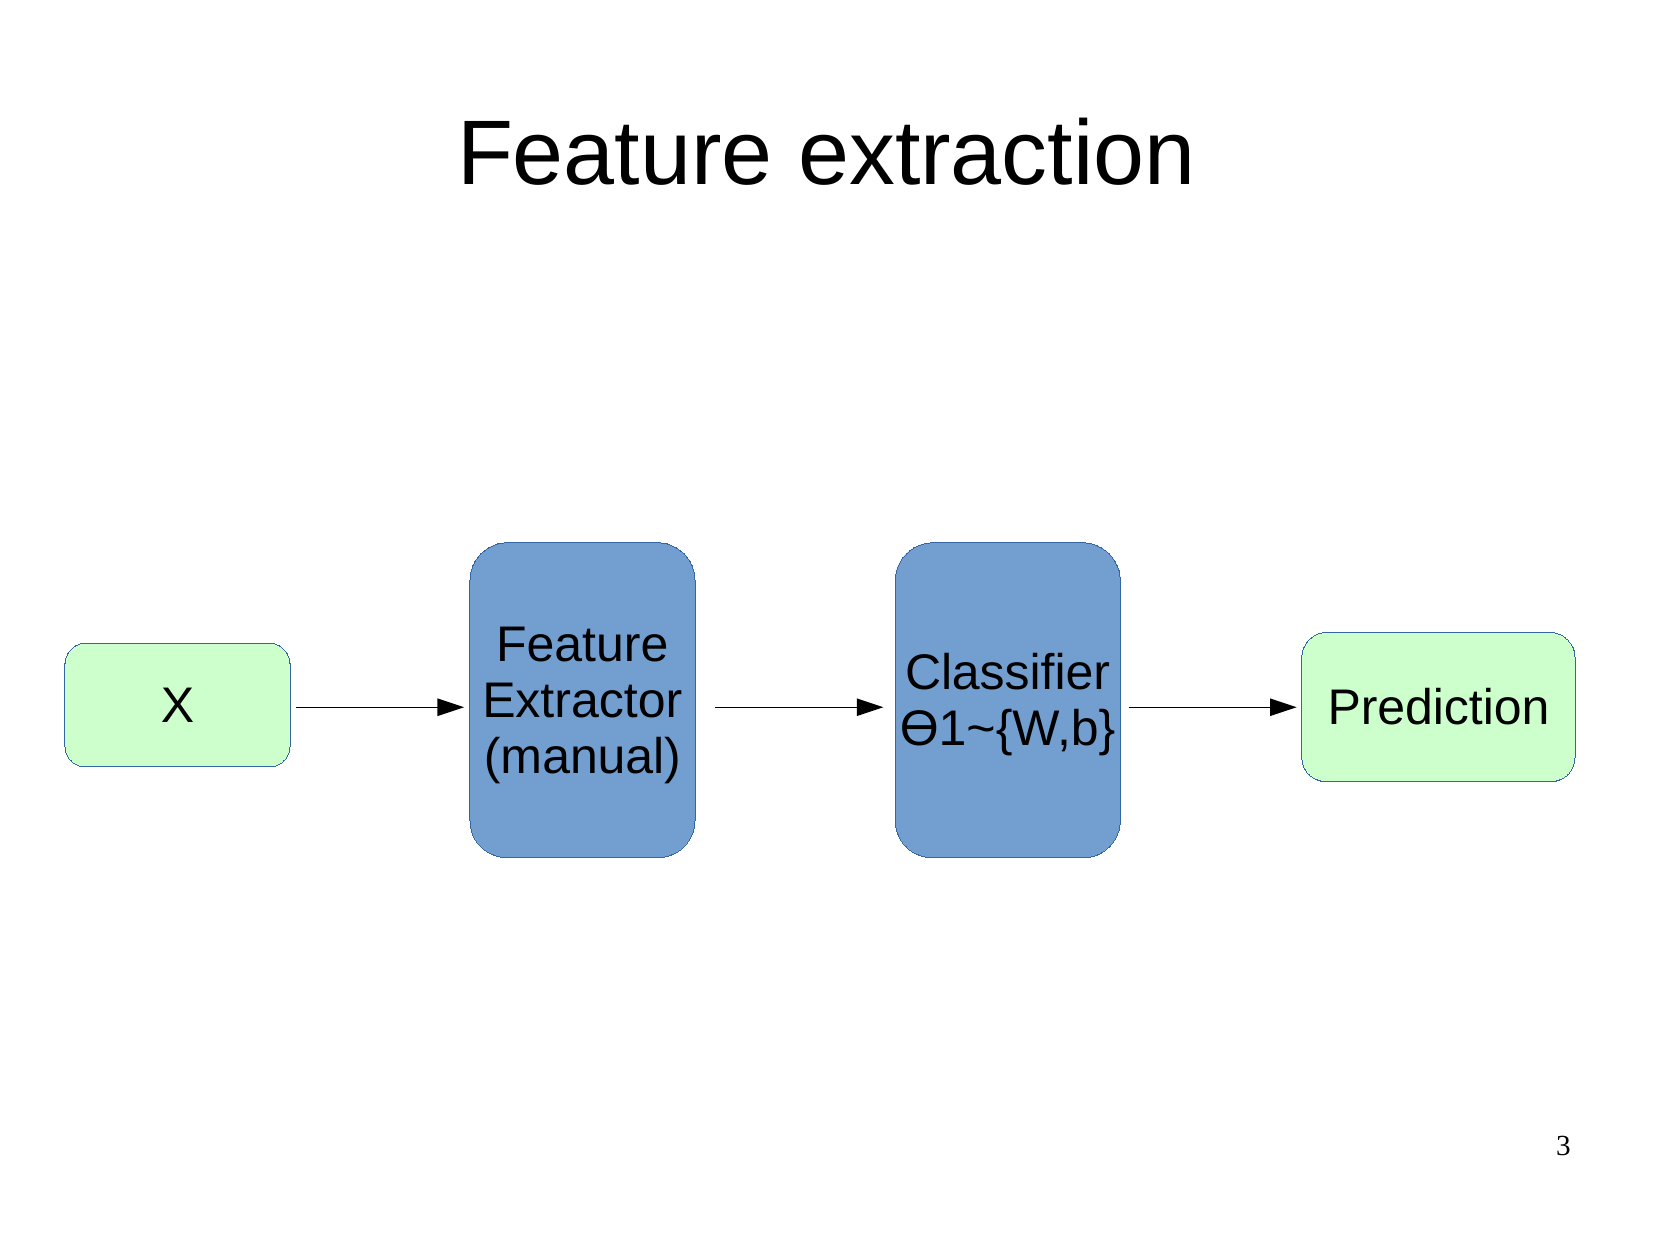

# Feature extraction
Feature
Extractor
(manual)
Classifier
Ɵ1~{W,b}
Prediction
X
3